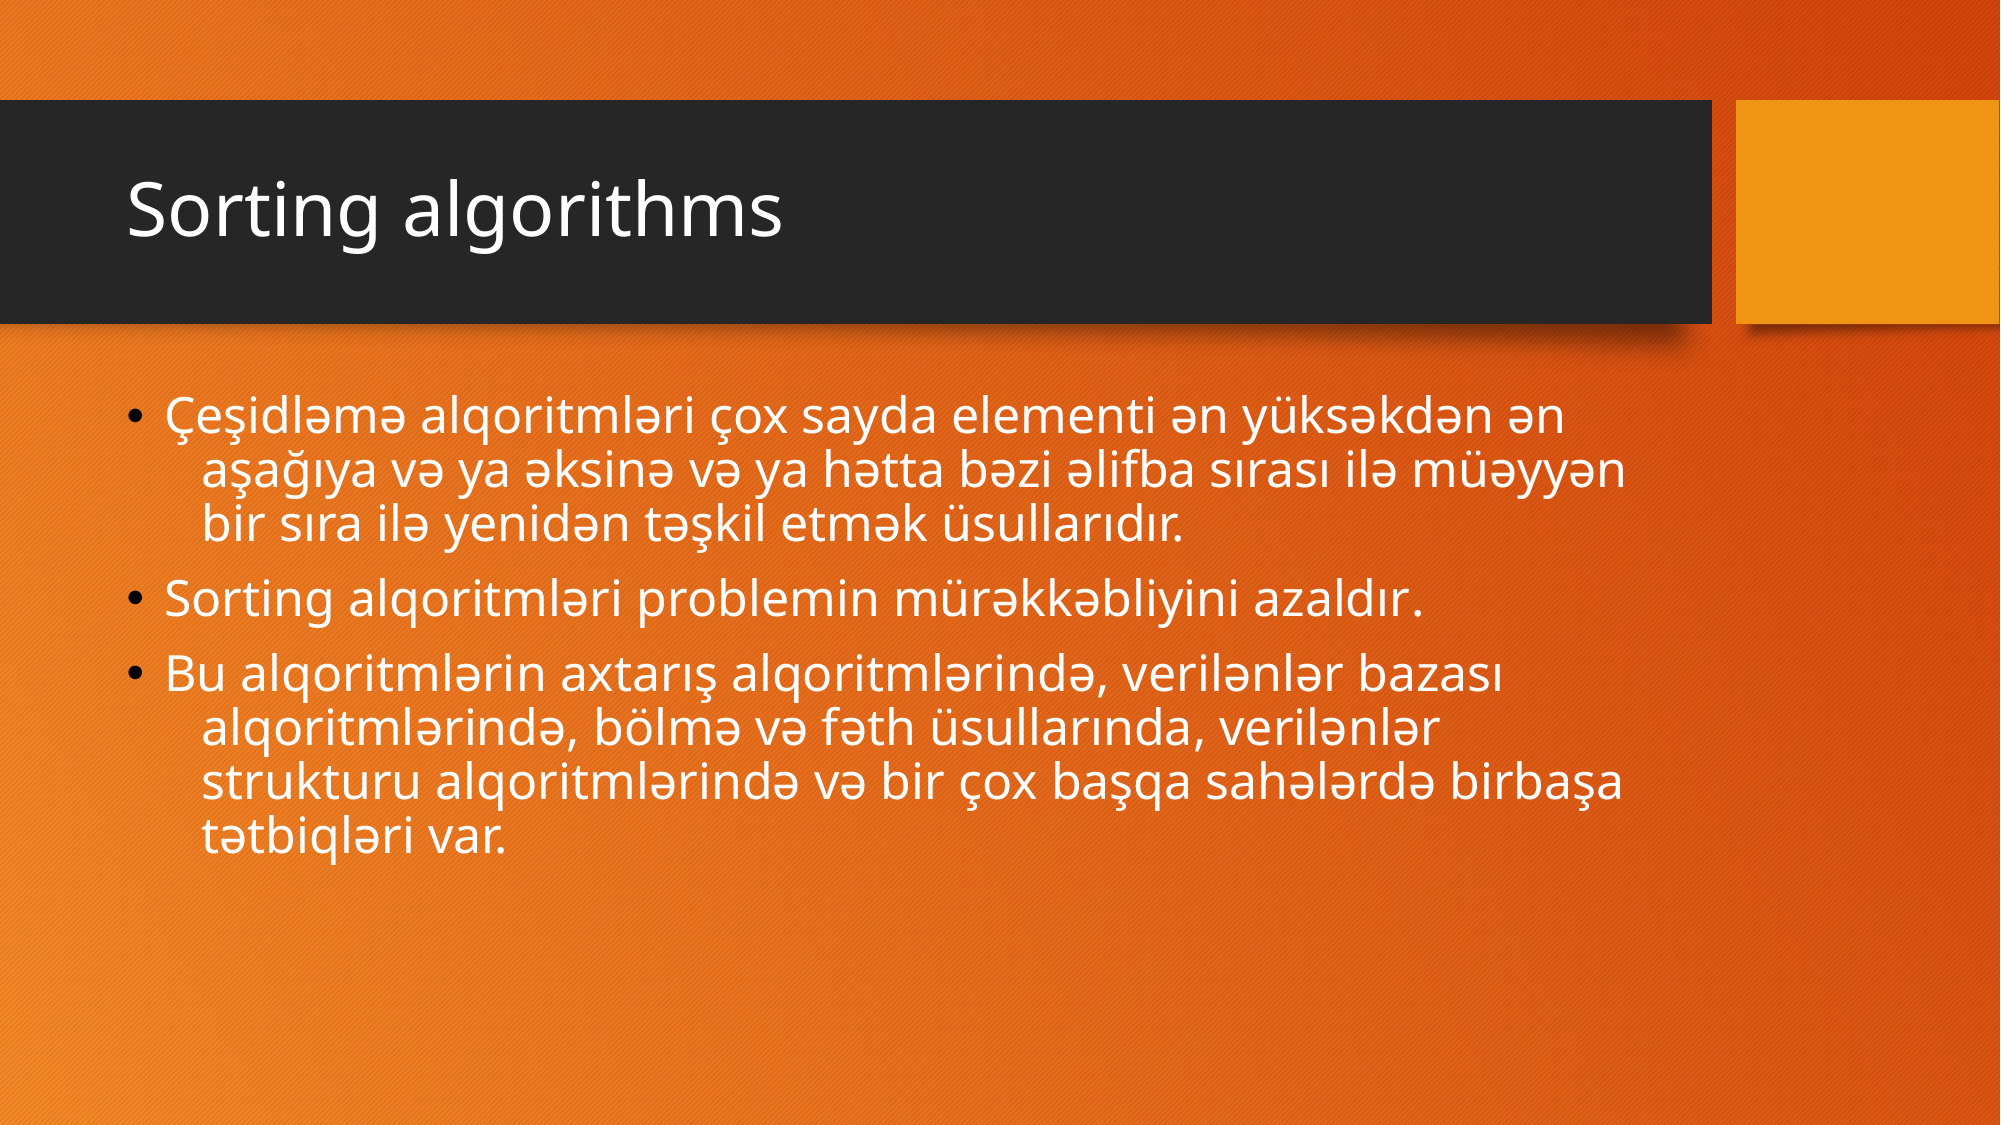

# Sorting algorithms
Çeşidləmə alqoritmləri çox sayda elementi ən yüksəkdən ən aşağıya və ya əksinə və ya hətta bəzi əlifba sırası ilə müəyyən bir sıra ilə yenidən təşkil etmək üsullarıdır.
Sorting alqoritmləri problemin mürəkkəbliyini azaldır.
Bu alqoritmlərin axtarış alqoritmlərində, verilənlər bazası alqoritmlərində, bölmə və fəth üsullarında, verilənlər strukturu alqoritmlərində və bir çox başqa sahələrdə birbaşa tətbiqləri var.